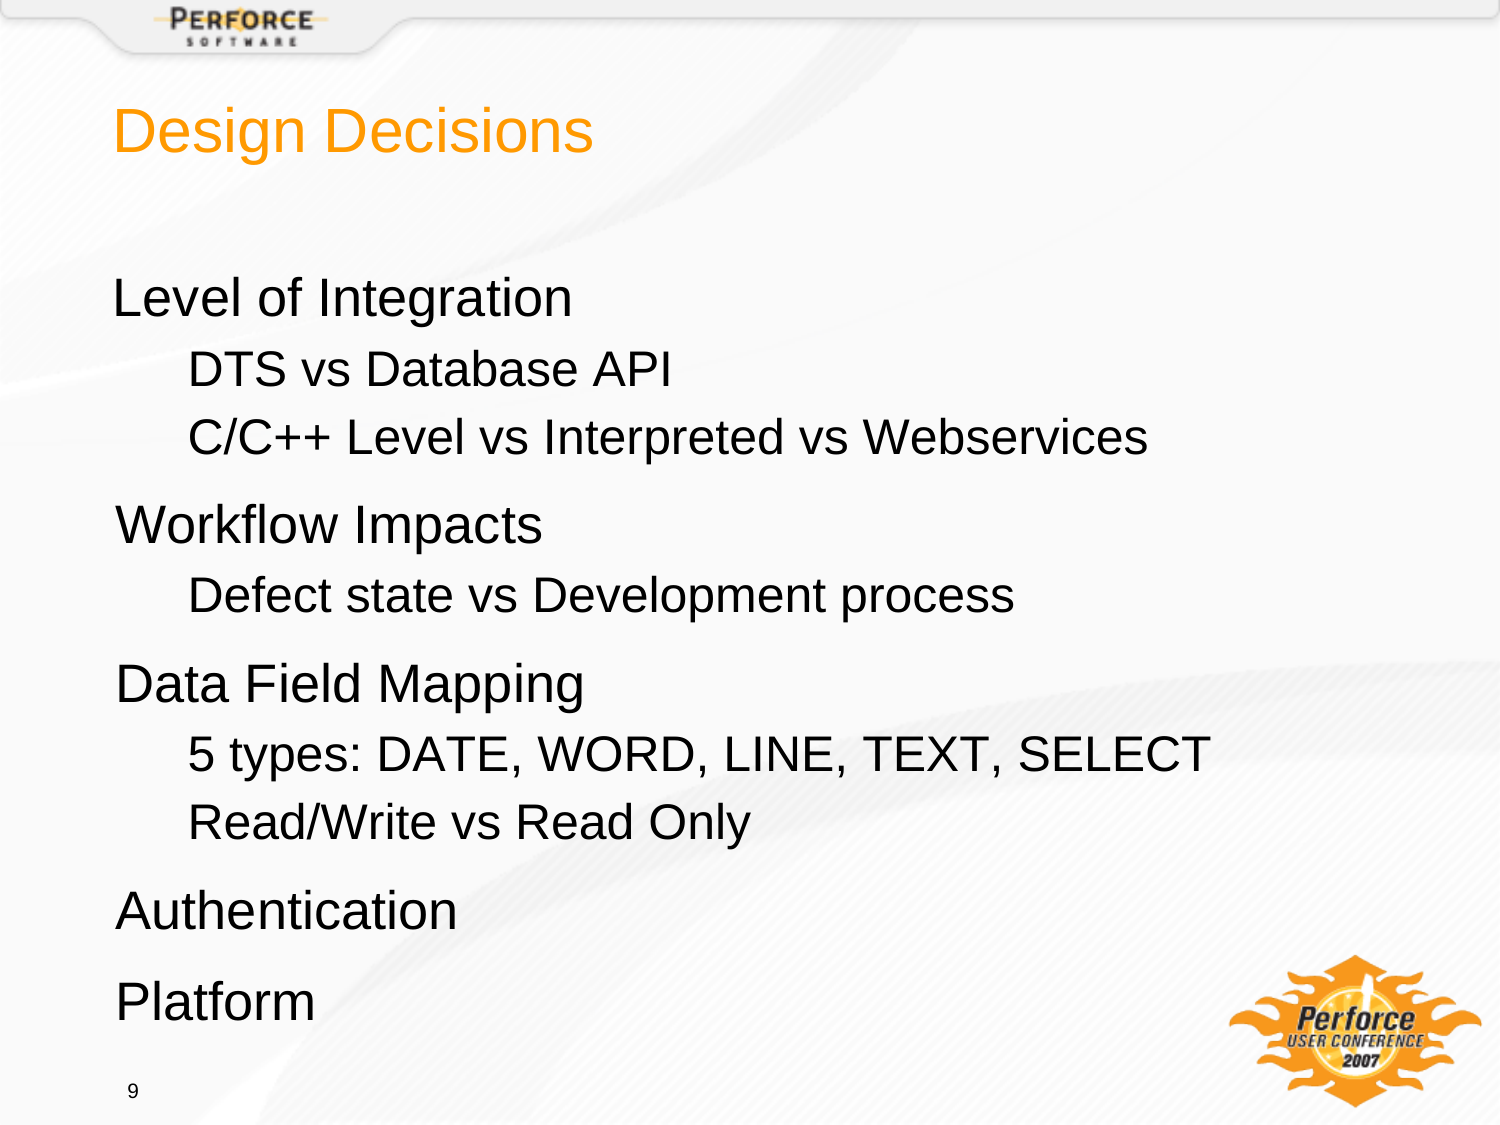

# Design Decisions
Level of Integration
DTS vs Database API
C/C++ Level vs Interpreted vs Webservices
Workflow Impacts
Defect state vs Development process
Data Field Mapping
5 types: DATE, WORD, LINE, TEXT, SELECT
Read/Write vs Read Only
Authentication
Platform